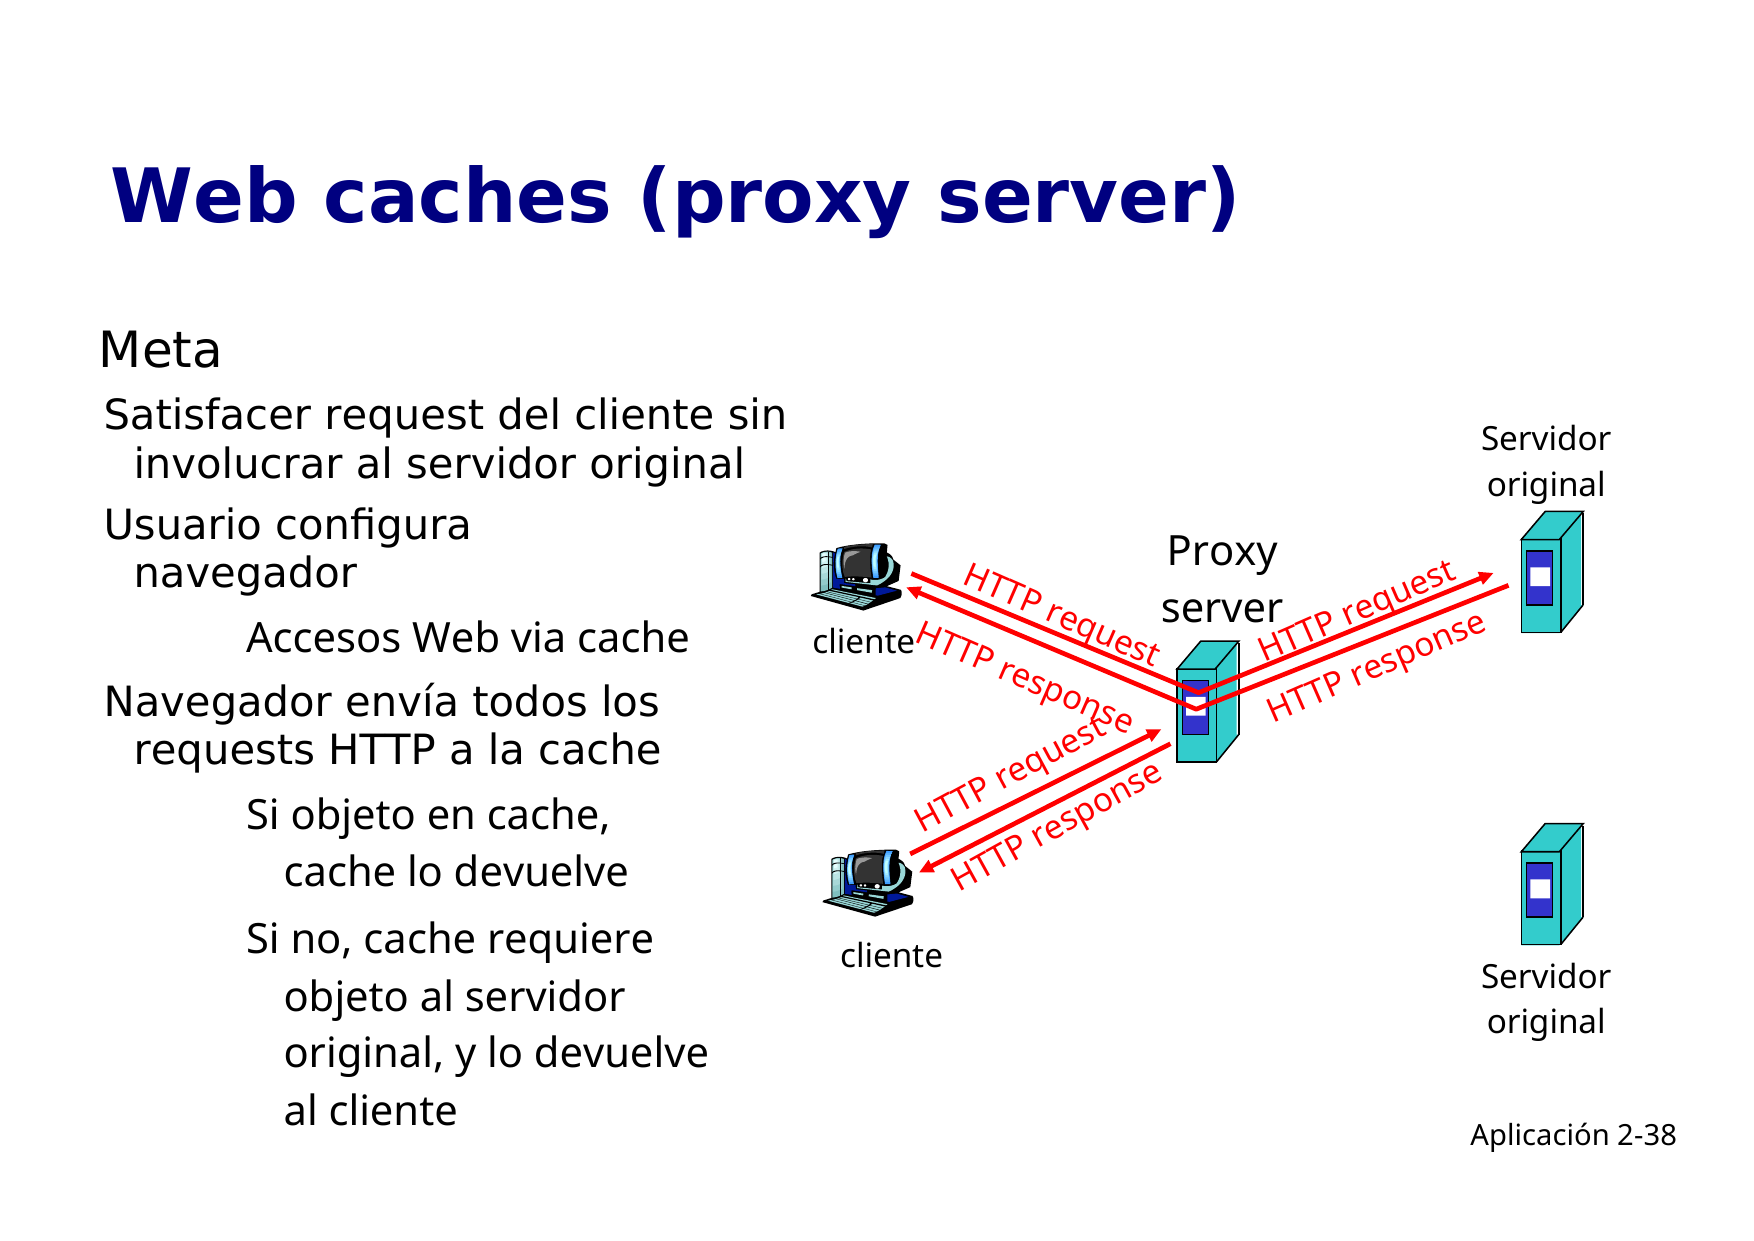

# Web caches (proxy server)
Meta
Satisfacer request del cliente sin involucrar al servidor original
Usuario configura
navegador
Accesos Web via cache
Navegador envía todos los
requests HTTP a la cache
Si objeto en cache,
cache lo devuelve
Si no, cache requiere
objeto al servidor
original, y lo devuelve
al cliente
Servidor
original
Proxy
server
HTTP request
HTTP request
cliente
HTTP response
HTTP response
HTTP request
HTTP response
cliente
Servidor
original